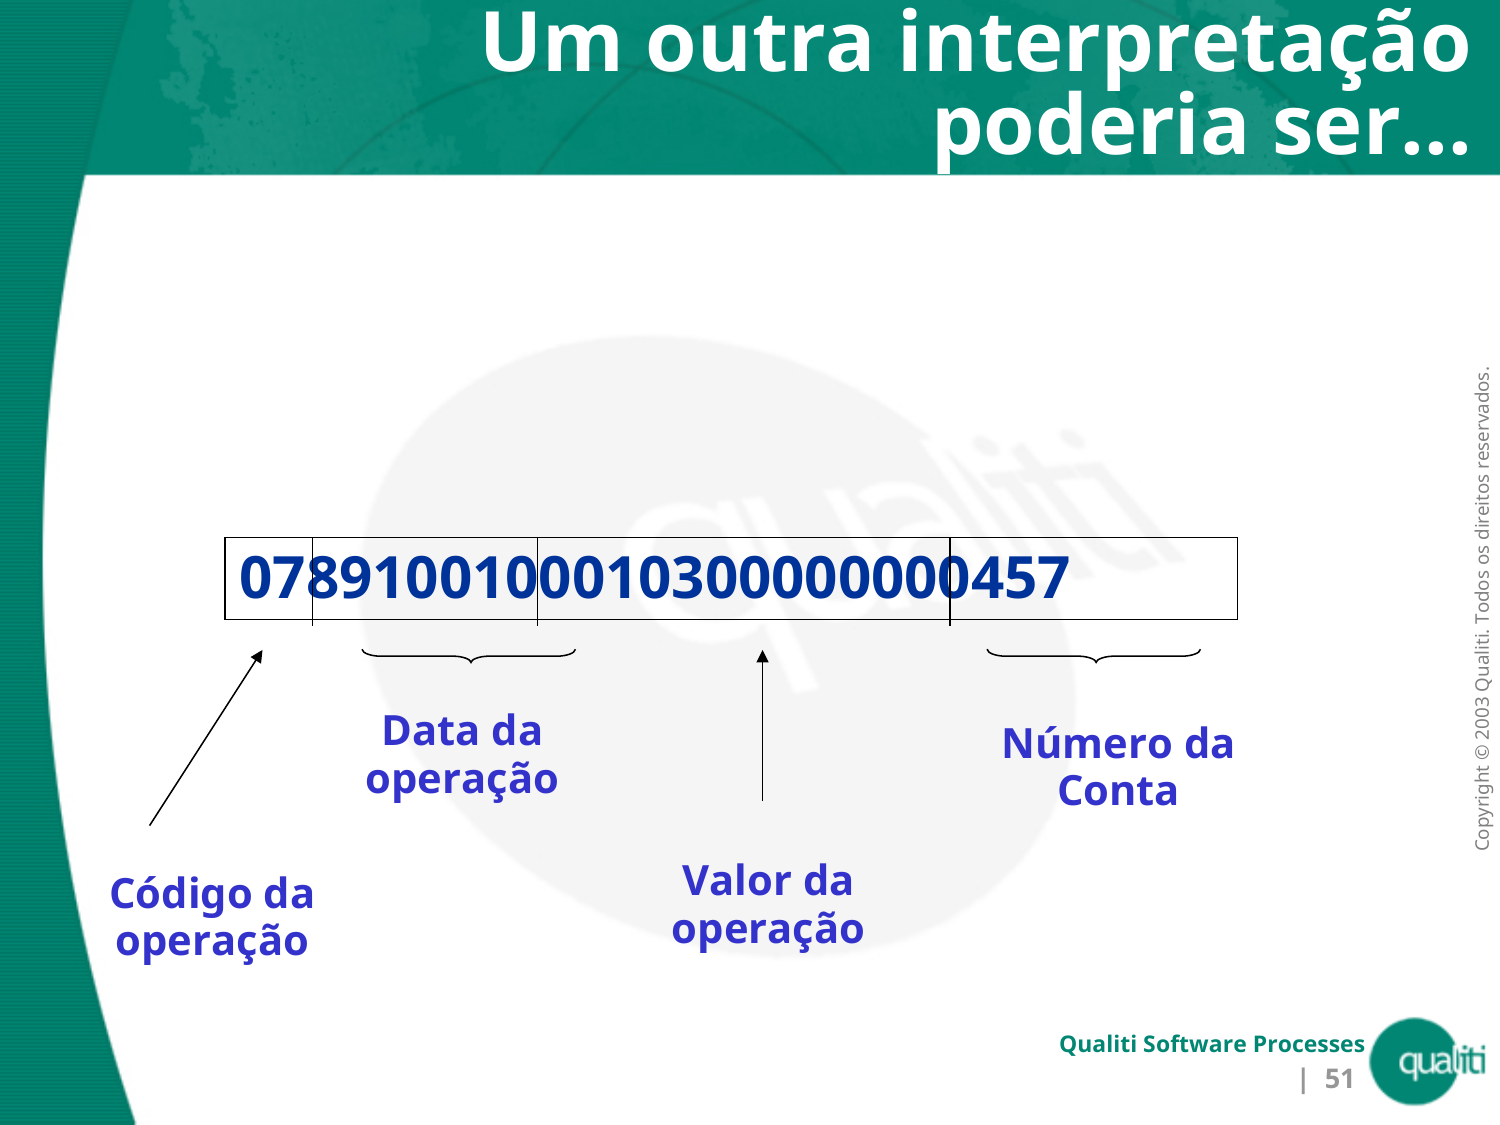

# Um outra interpretação poderia ser...
0789100100010300000000457
Data da operação
Número da Conta
Valor da operação
Código da operação